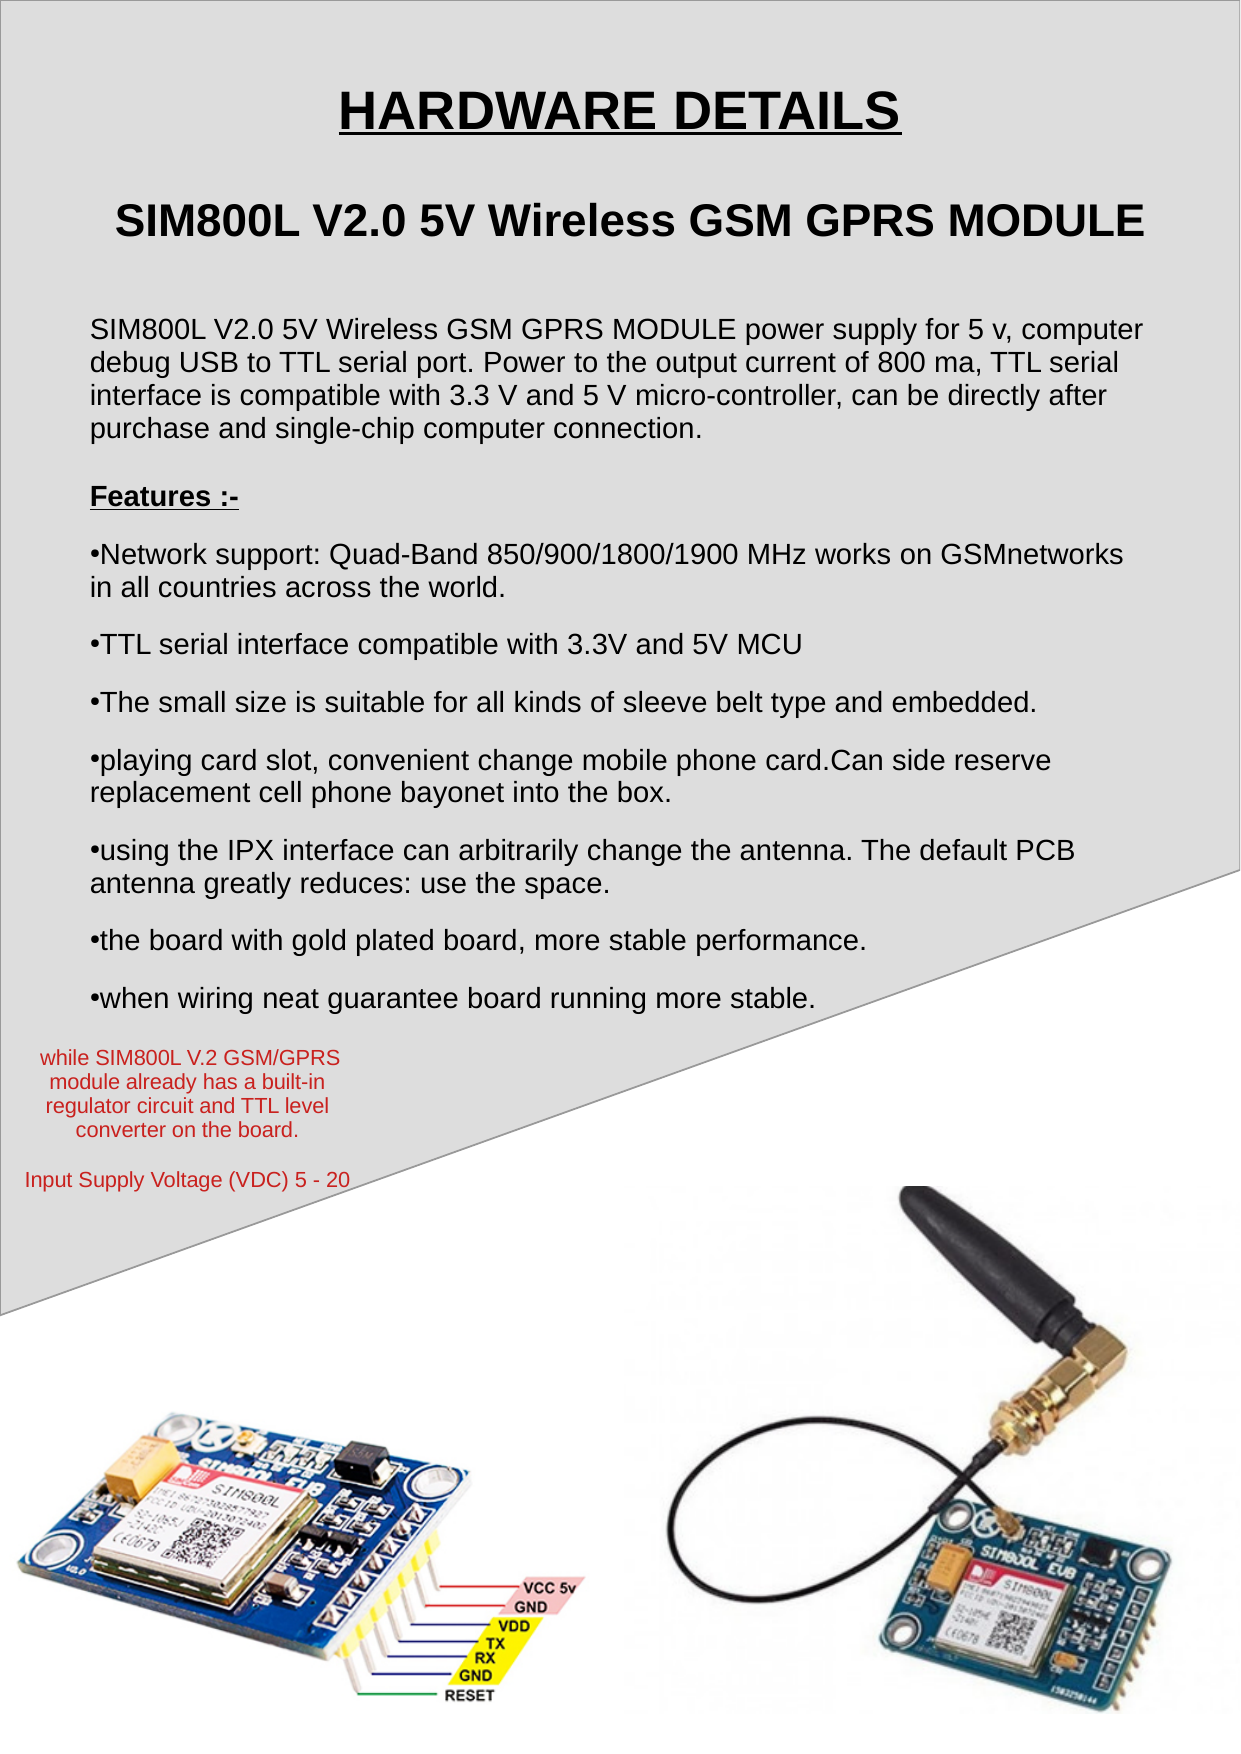

HARDWARE DETAILS
SIM800L V2.0 5V Wireless GSM GPRS MODULE
SIM800L V2.0 5V Wireless GSM GPRS MODULE power supply for 5 v, computer debug USB to TTL serial port. Power to the output current of 800 ma, TTL serial interface is compatible with 3.3 V and 5 V micro-controller, can be directly after purchase and single-chip computer connection.
Features :-
Network support: Quad-Band 850/900/1800/1900 MHz works on GSMnetworks in all countries across the world.
TTL serial interface compatible with 3.3V and 5V MCU
The small size is suitable for all kinds of sleeve belt type and embedded.
playing card slot, convenient change mobile phone card.Can side reserve replacement cell phone bayonet into the box.
using the IPX interface can arbitrarily change the antenna. The default PCB antenna greatly reduces: use the space.
the board with gold plated board, more stable performance.
when wiring neat guarantee board running more stable.
 while SIM800L V.2 GSM/GPRS module already has a built-in regulator circuit and TTL level converter on the board.
Input Supply Voltage (VDC) 5 - 20